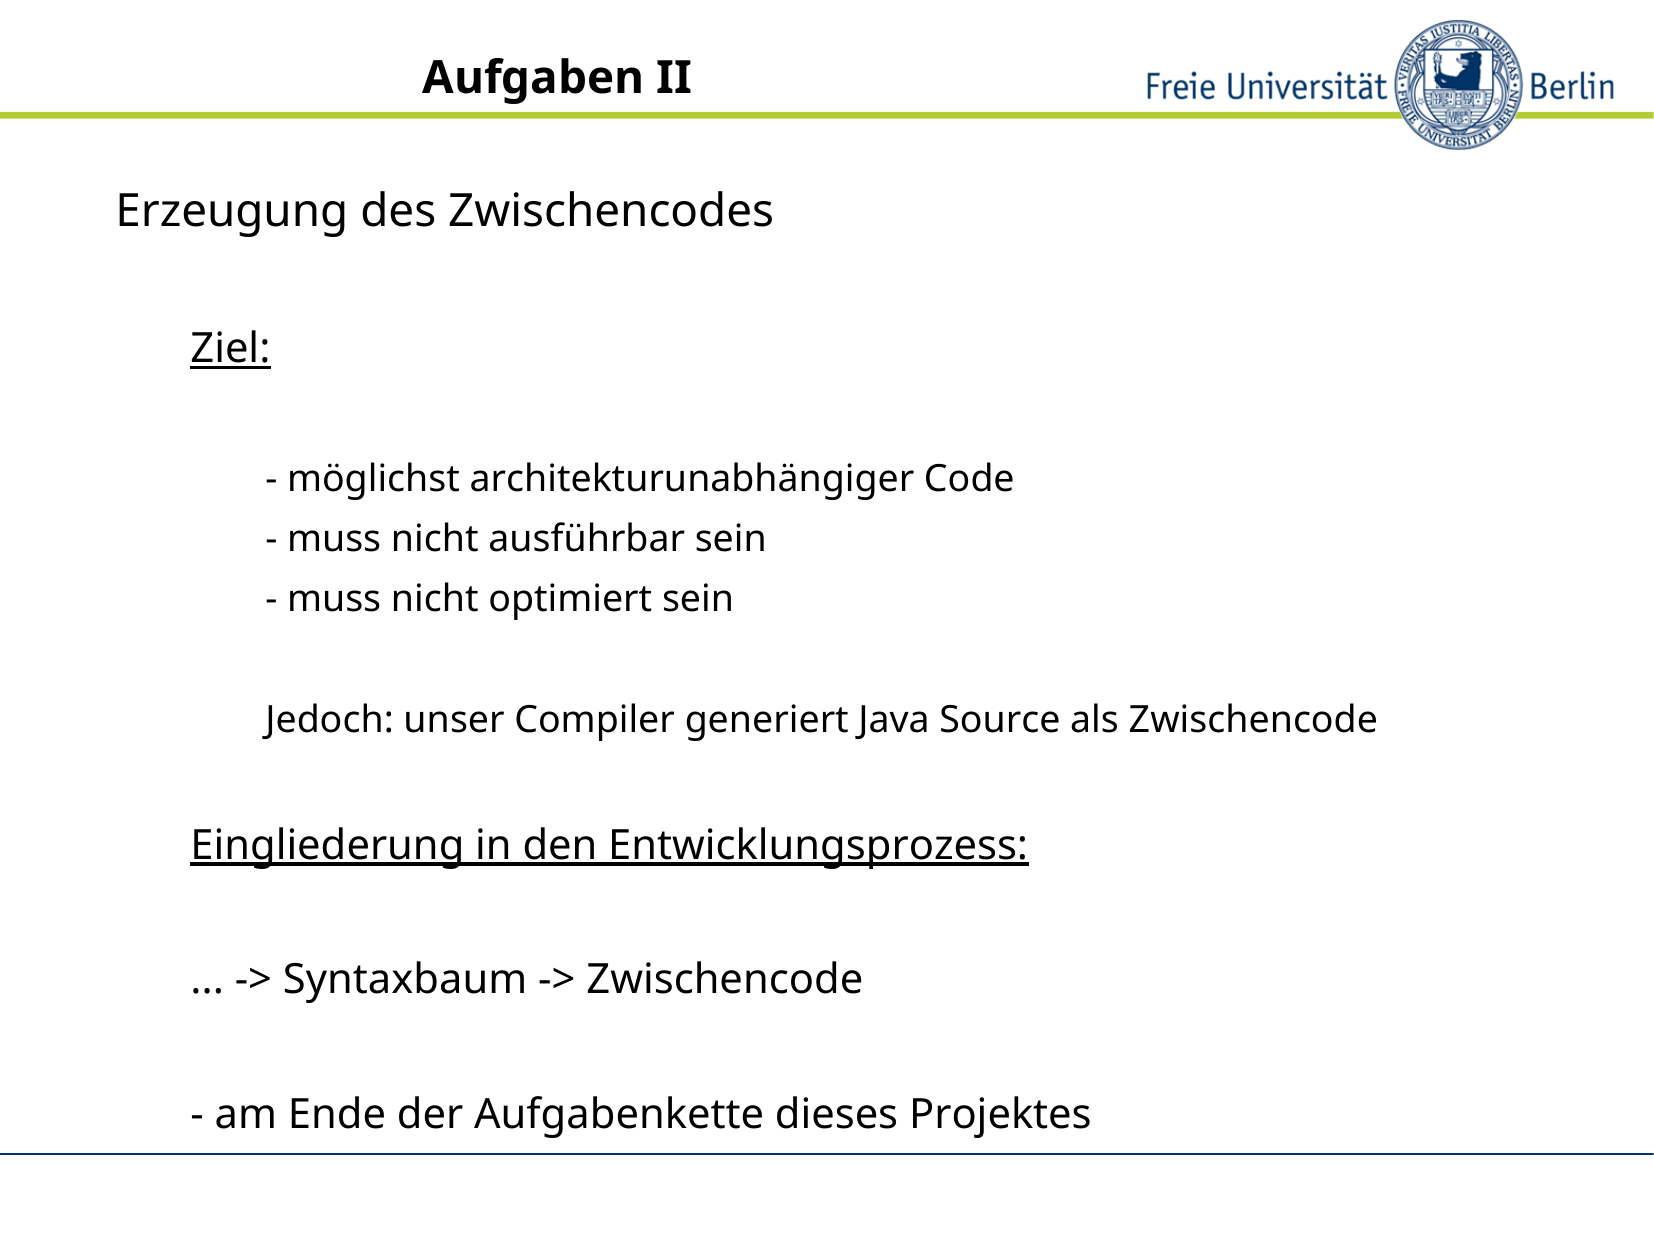

# Aufgaben II
Erzeugung des Zwischencodes
Ziel:
- möglichst architekturunabhängiger Code
- muss nicht ausführbar sein
- muss nicht optimiert sein
Jedoch: unser Compiler generiert Java Source als Zwischencode
Eingliederung in den Entwicklungsprozess:
... -> Syntaxbaum -> Zwischencode
- am Ende der Aufgabenkette dieses Projektes